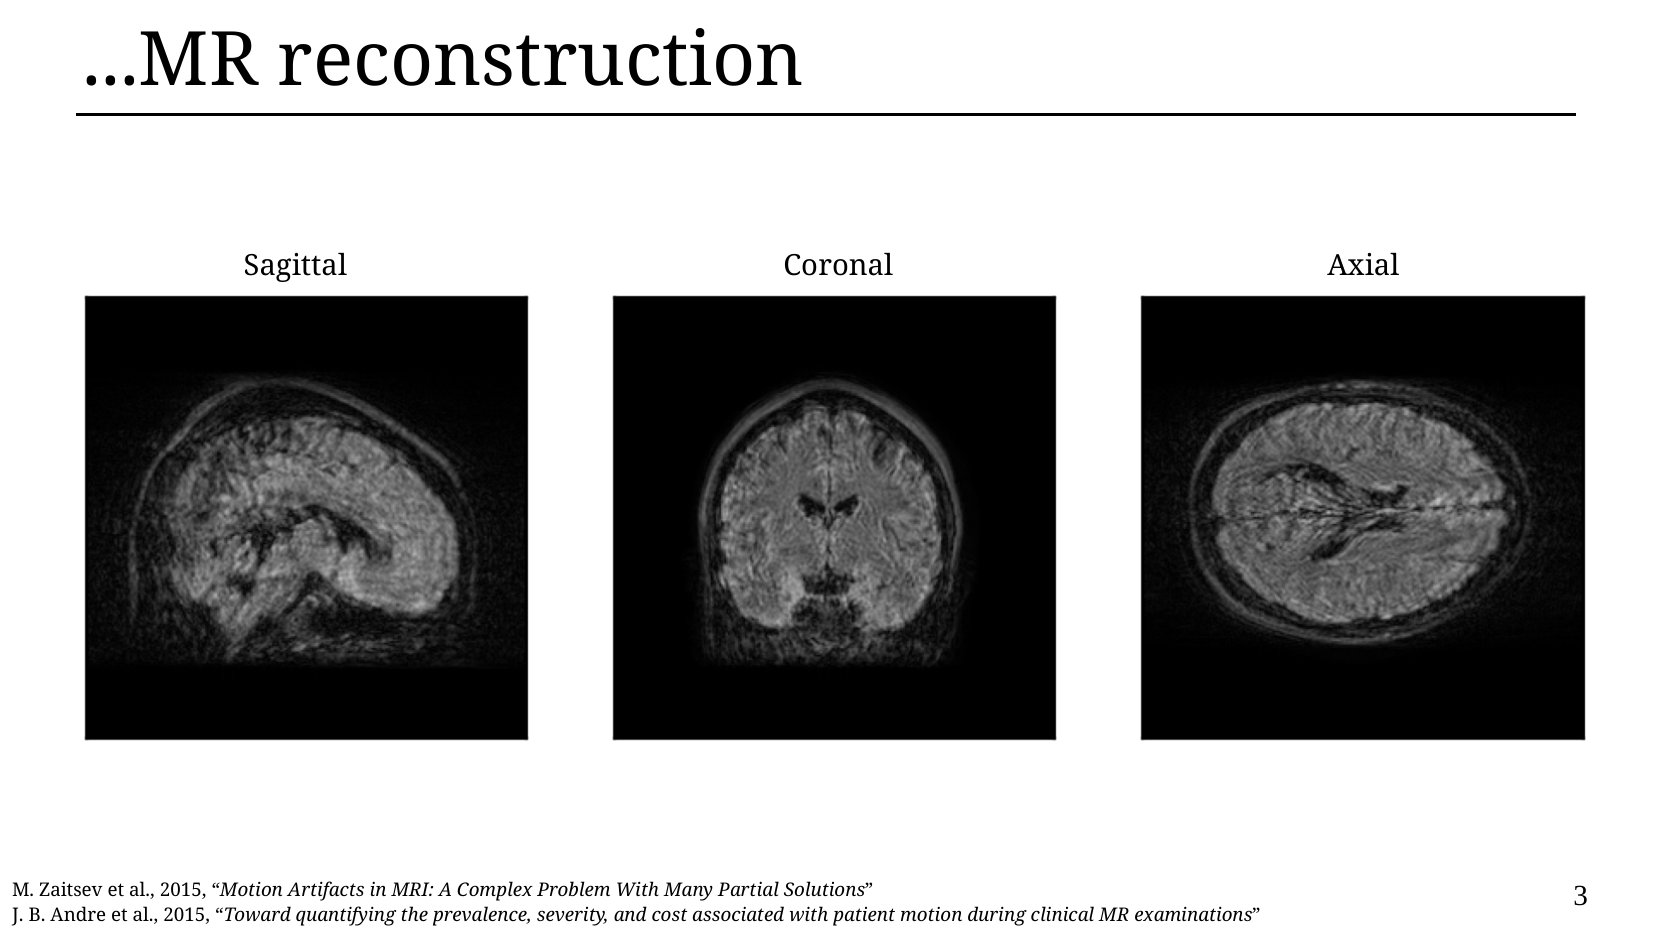

# ...MR reconstruction
Sagittal
Coronal
Axial
M. Zaitsev et al., 2015, “Motion Artifacts in MRI: A Complex Problem With Many Partial Solutions”
J. B. Andre et al., 2015, “Toward quantifying the prevalence, severity, and cost associated with patient motion during clinical MR examinations”